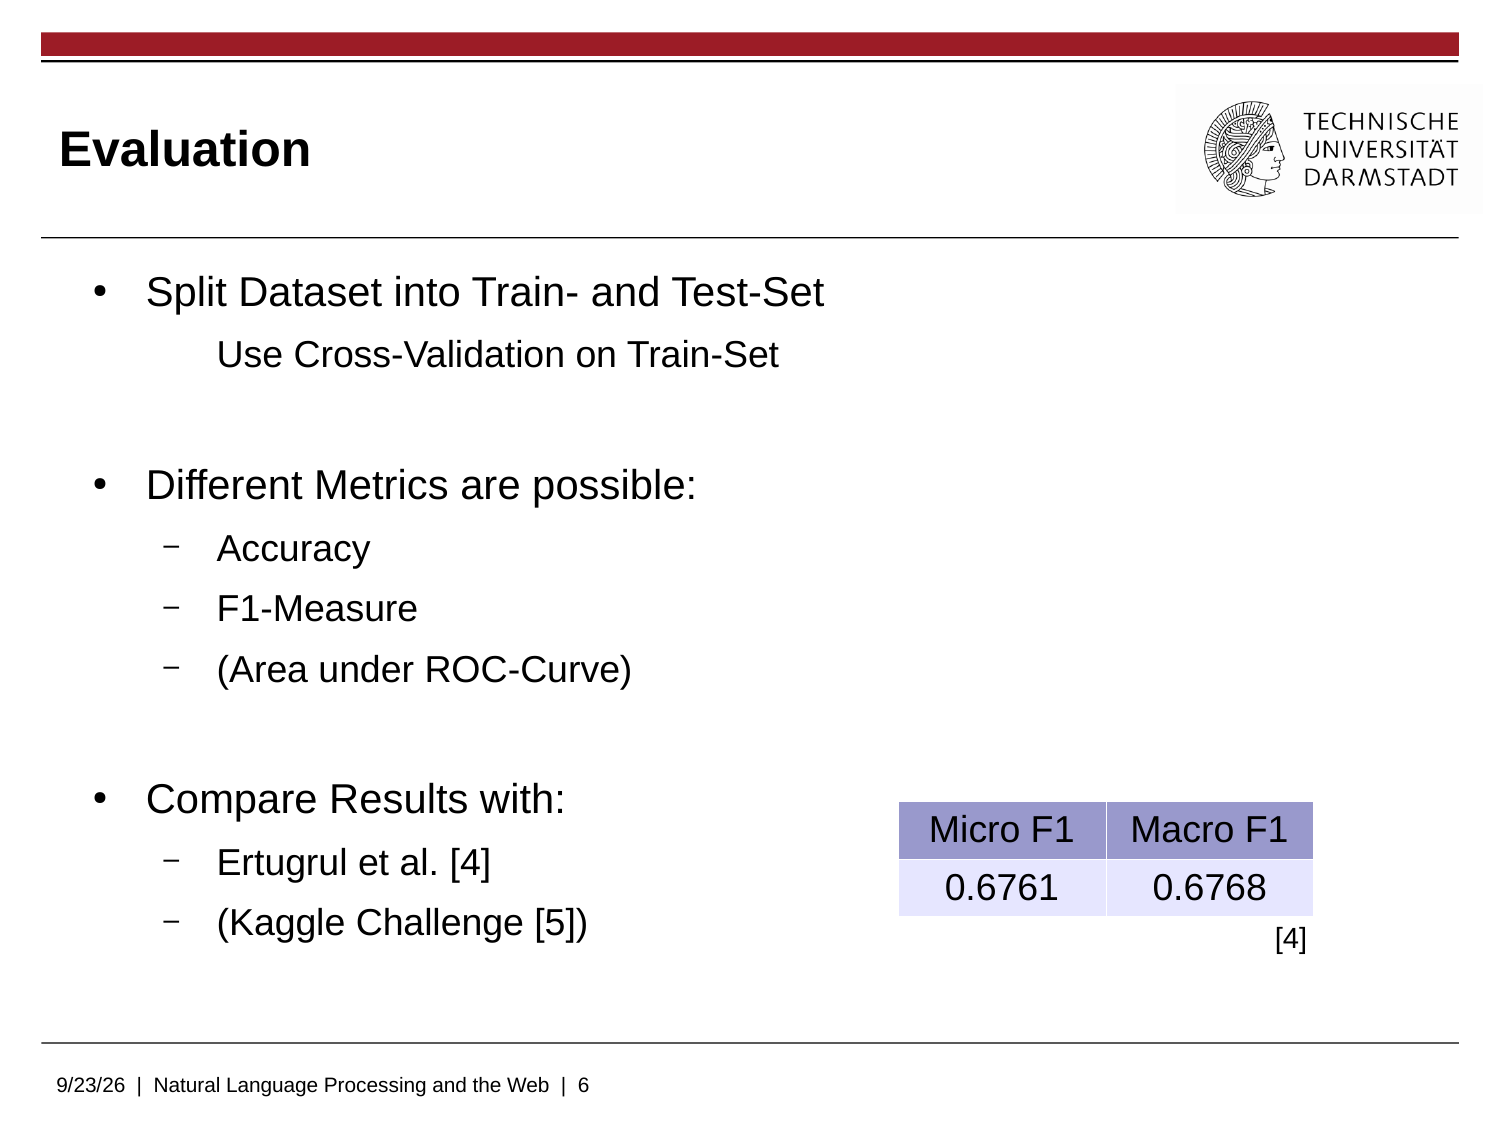

# Evaluation
Split Dataset into Train- and Test-Set
Use Cross-Validation on Train-Set
Different Metrics are possible:
Accuracy
F1-Measure
(Area under ROC-Curve)
Compare Results with:
Ertugrul et al. [4]
(Kaggle Challenge [5])
| Micro F1 | Macro F1 |
| --- | --- |
| 0.6761 | 0.6768 |
[4]